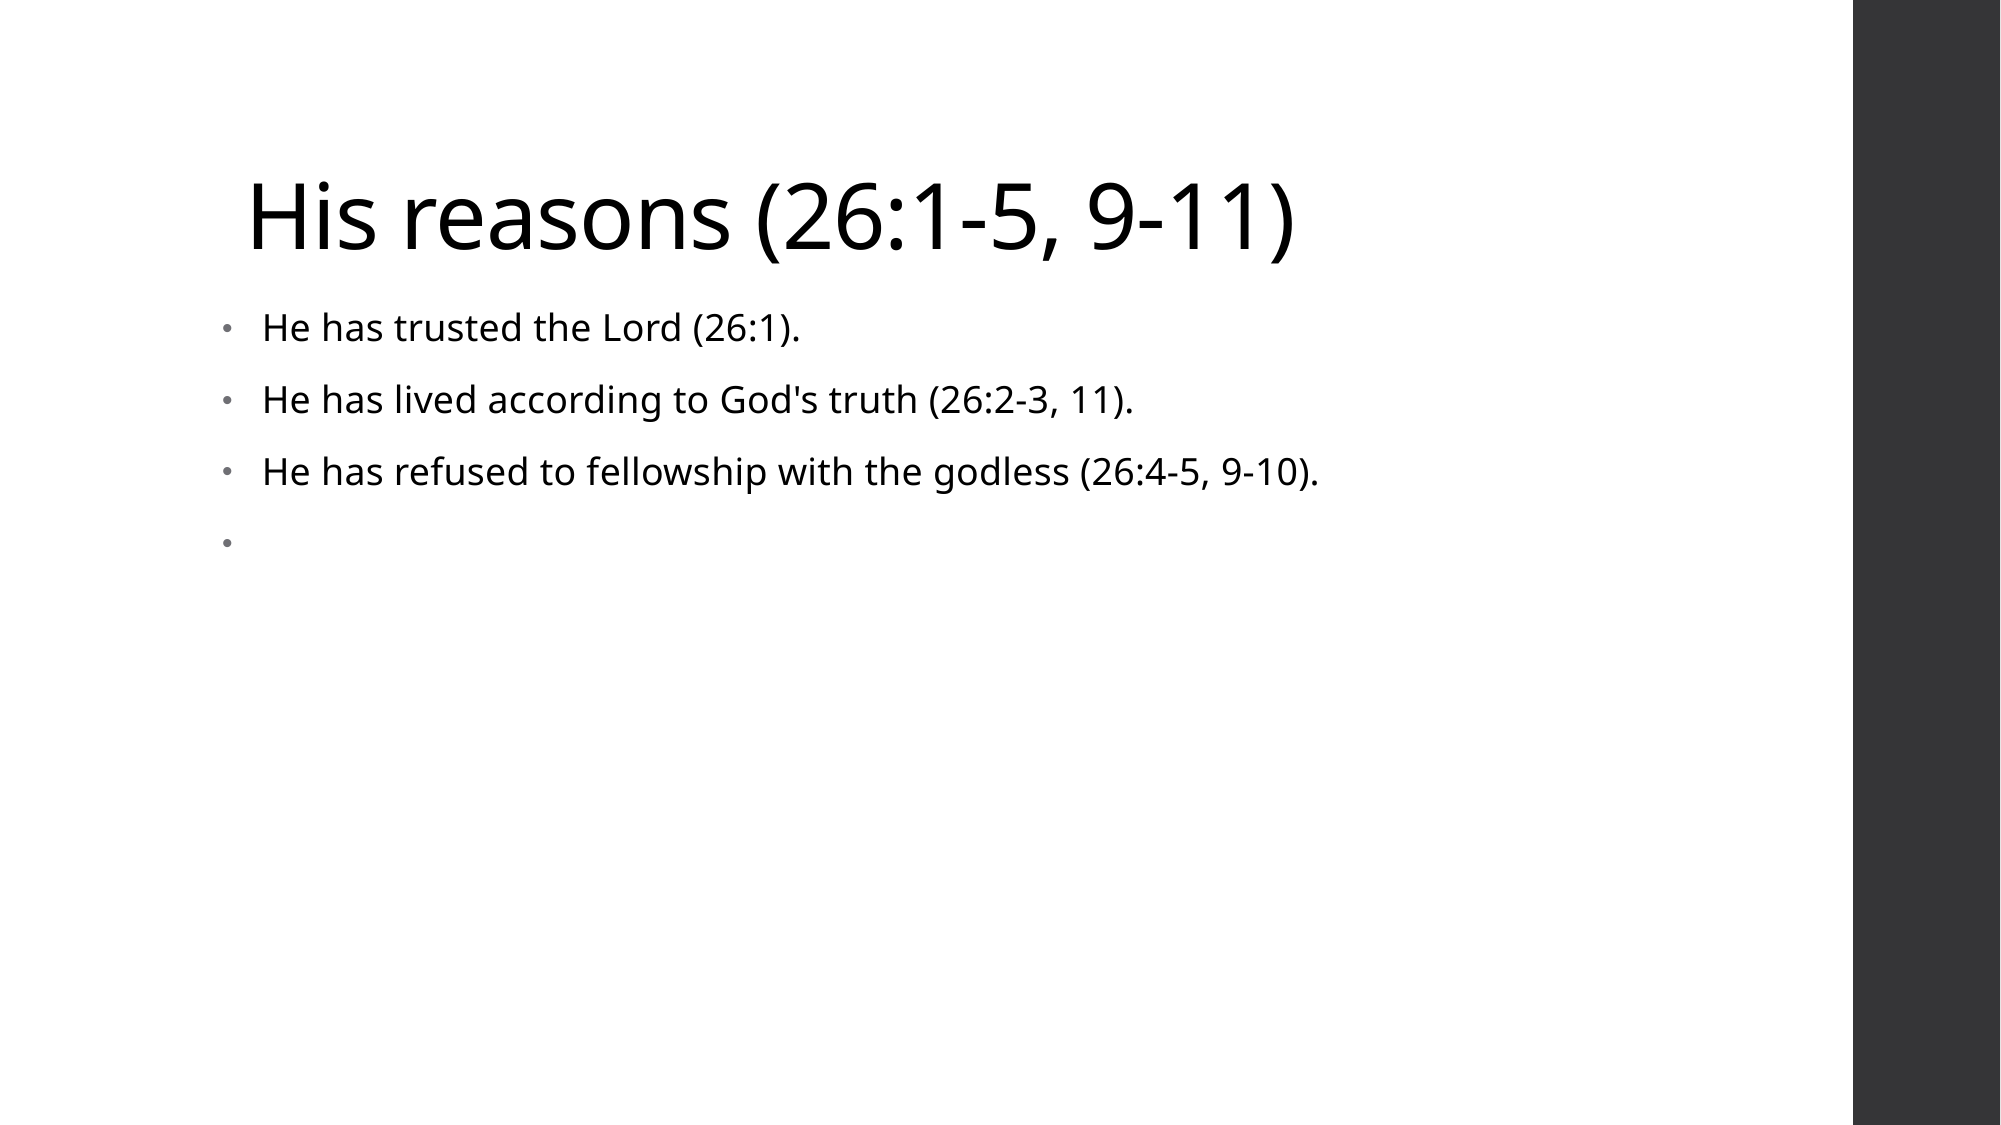

# His reasons (26:1-5, 9-11)
 He has trusted the Lord (26:1).
 He has lived according to God's truth (26:2-3, 11).
 He has refused to fellowship with the godless (26:4-5, 9-10).